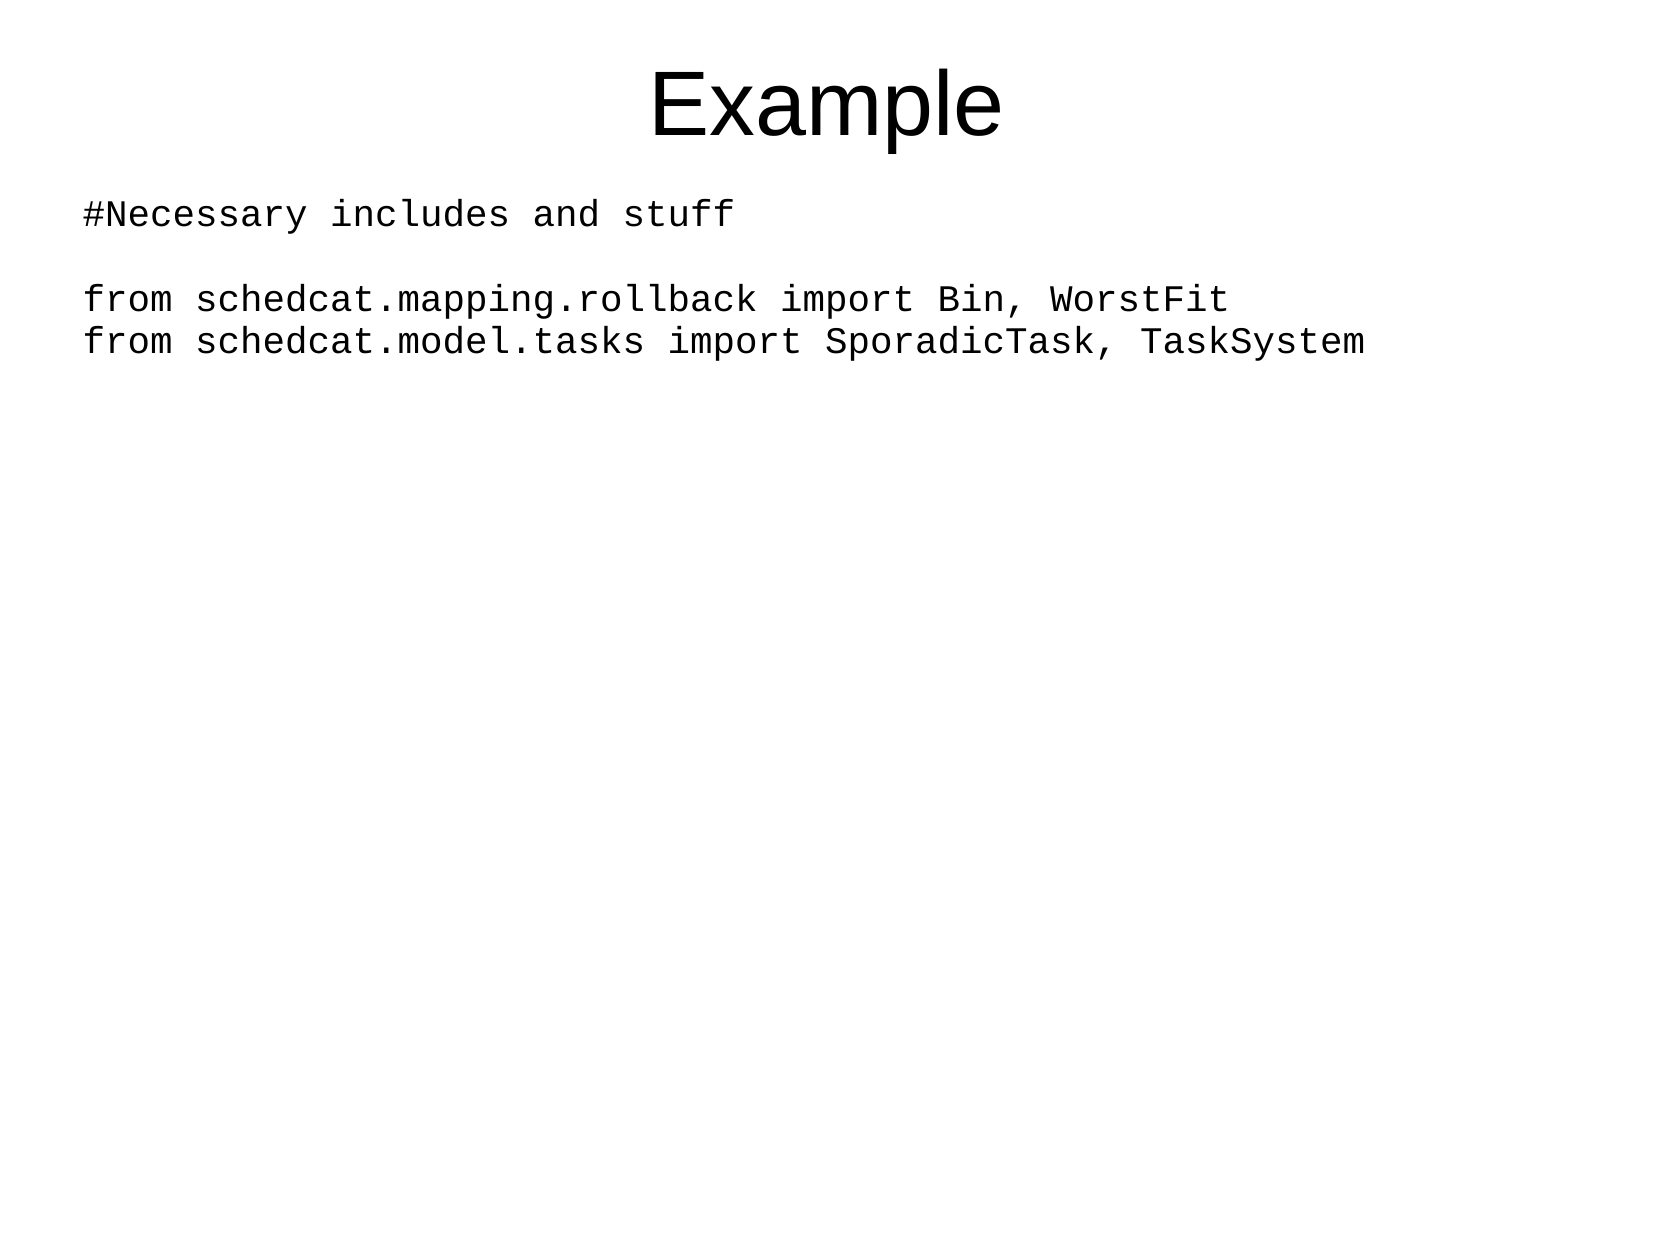

# Example
#Necessary includes and stuff
from schedcat.mapping.rollback import Bin, WorstFit
from schedcat.model.tasks import SporadicTask, TaskSystem